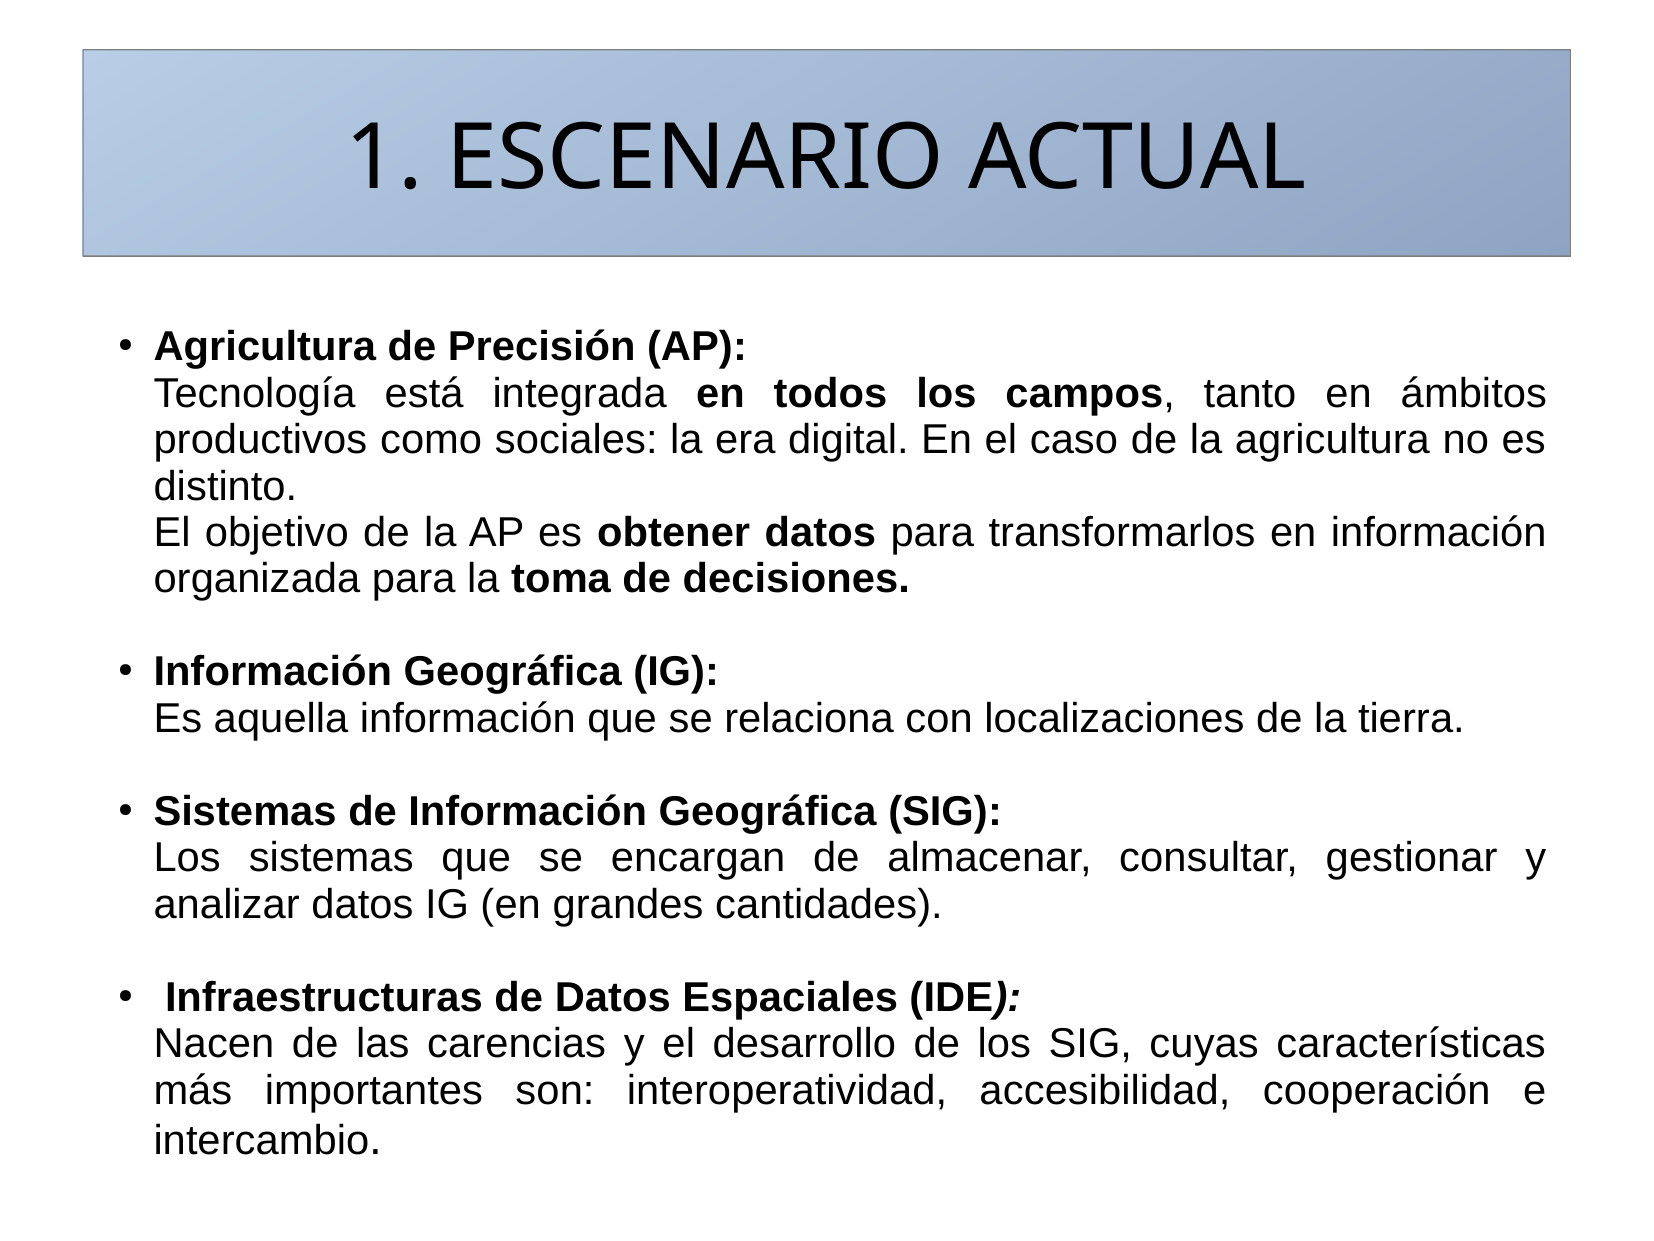

# 1. ESCENARIO ACTUAL
Agricultura de Precisión (AP):
Tecnología está integrada en todos los campos, tanto en ámbitos productivos como sociales: la era digital. En el caso de la agricultura no es distinto.
El objetivo de la AP es obtener datos para transformarlos en información organizada para la toma de decisiones.
Información Geográfica (IG):
Es aquella información que se relaciona con localizaciones de la tierra.
Sistemas de Información Geográfica (SIG):
Los sistemas que se encargan de almacenar, consultar, gestionar y analizar datos IG (en grandes cantidades).
 Infraestructuras de Datos Espaciales (IDE):
Nacen de las carencias y el desarrollo de los SIG, cuyas características más importantes son: interoperatividad, accesibilidad, cooperación e intercambio.